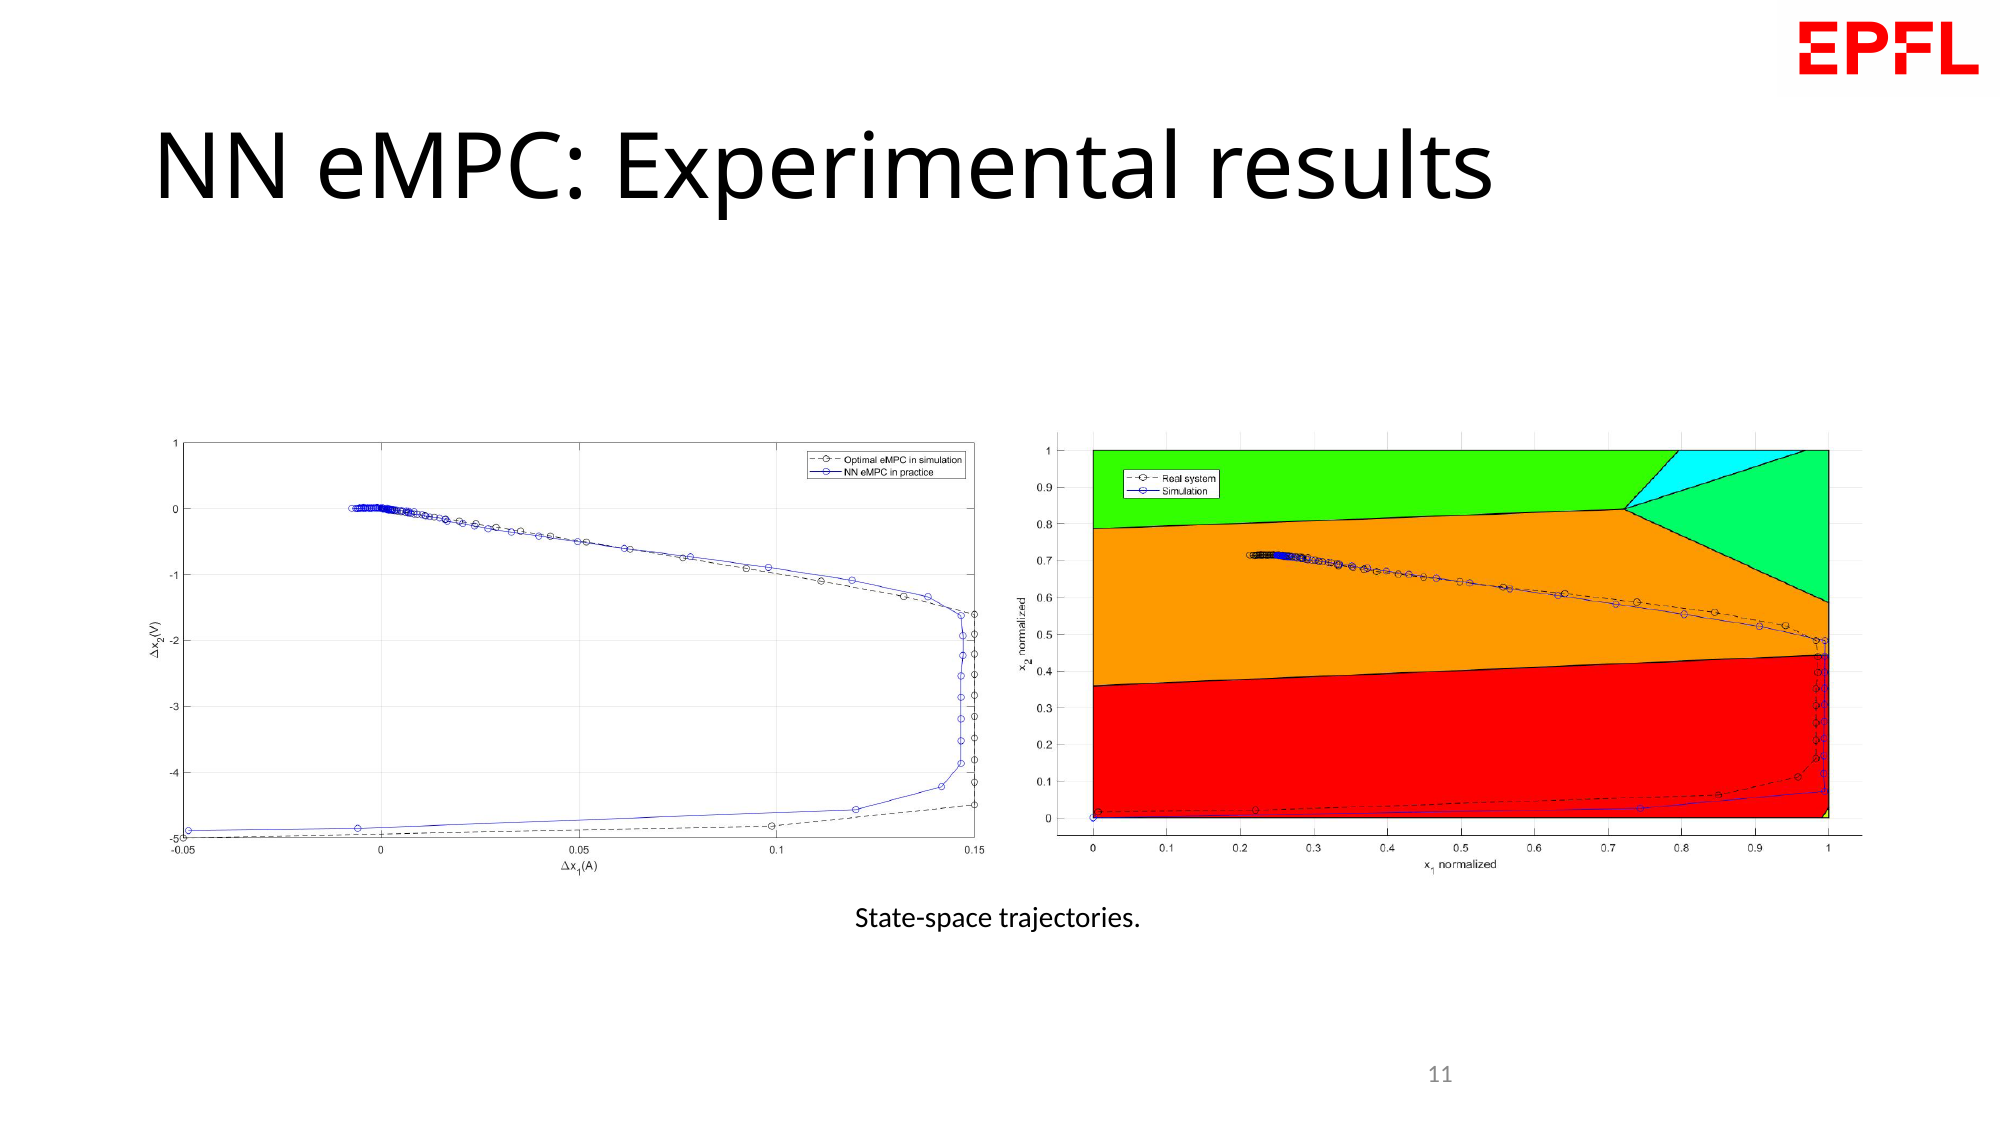

# NN eMPC: Experimental results
State-space trajectories.